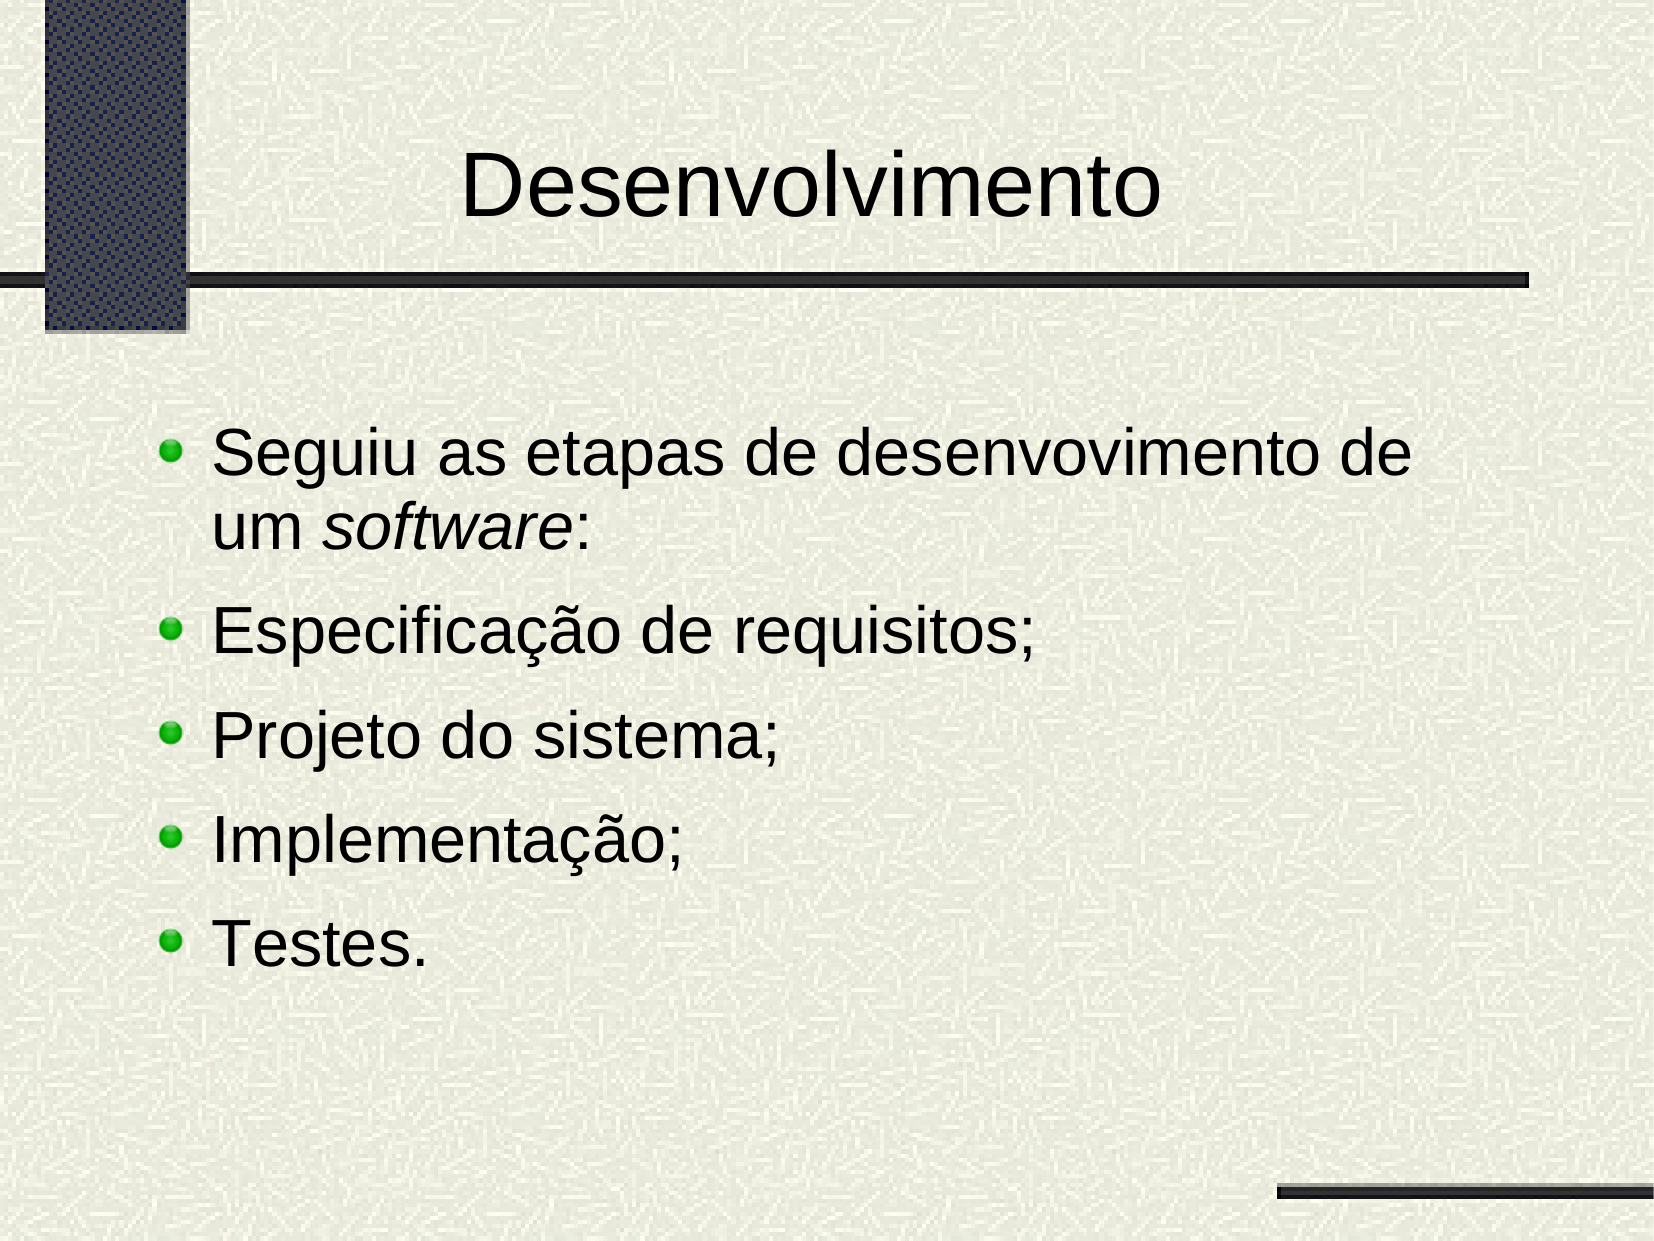

Desenvolvimento
Seguiu as etapas de desenvovimento de um software:
Especificação de requisitos;
Projeto do sistema;
Implementação;
Testes.